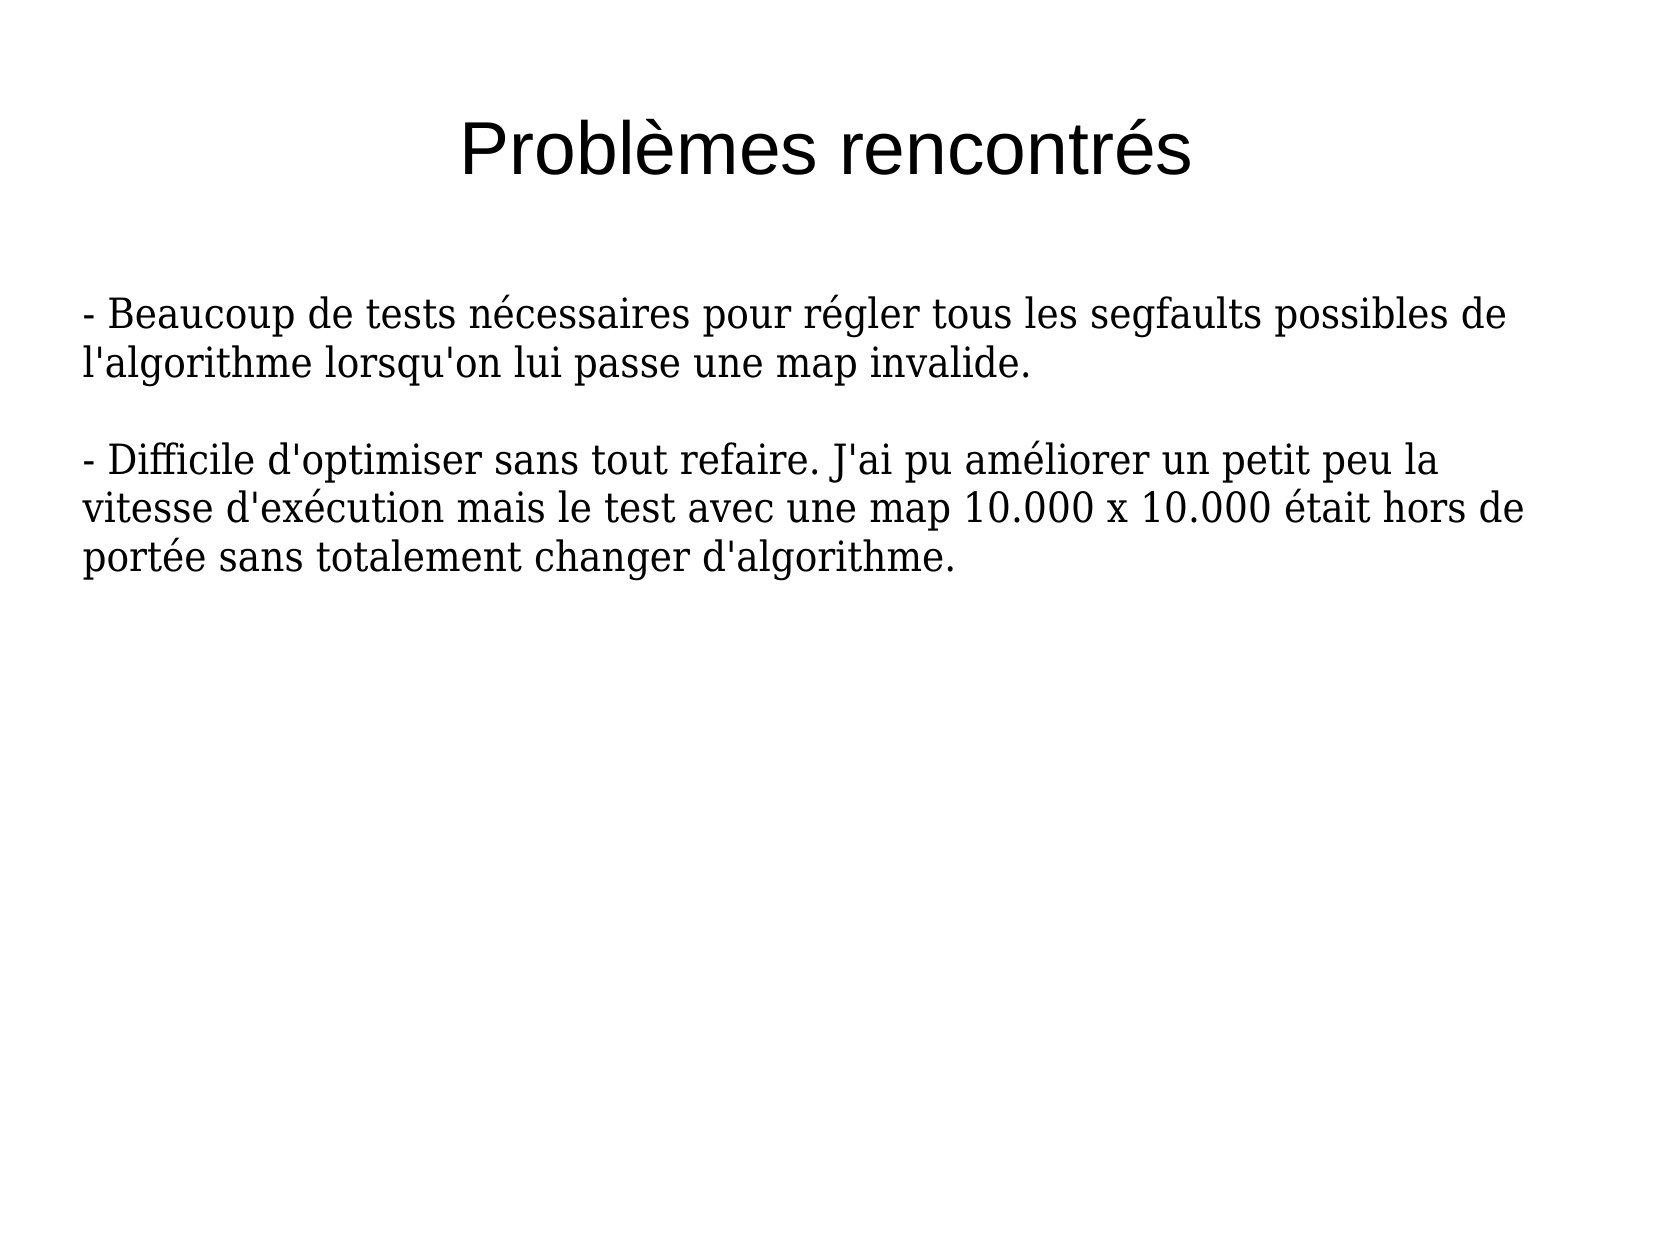

# Problèmes rencontrés
- Beaucoup de tests nécessaires pour régler tous les segfaults possibles de l'algorithme lorsqu'on lui passe une map invalide.
- Difficile d'optimiser sans tout refaire. J'ai pu améliorer un petit peu la vitesse d'exécution mais le test avec une map 10.000 x 10.000 était hors de portée sans totalement changer d'algorithme.